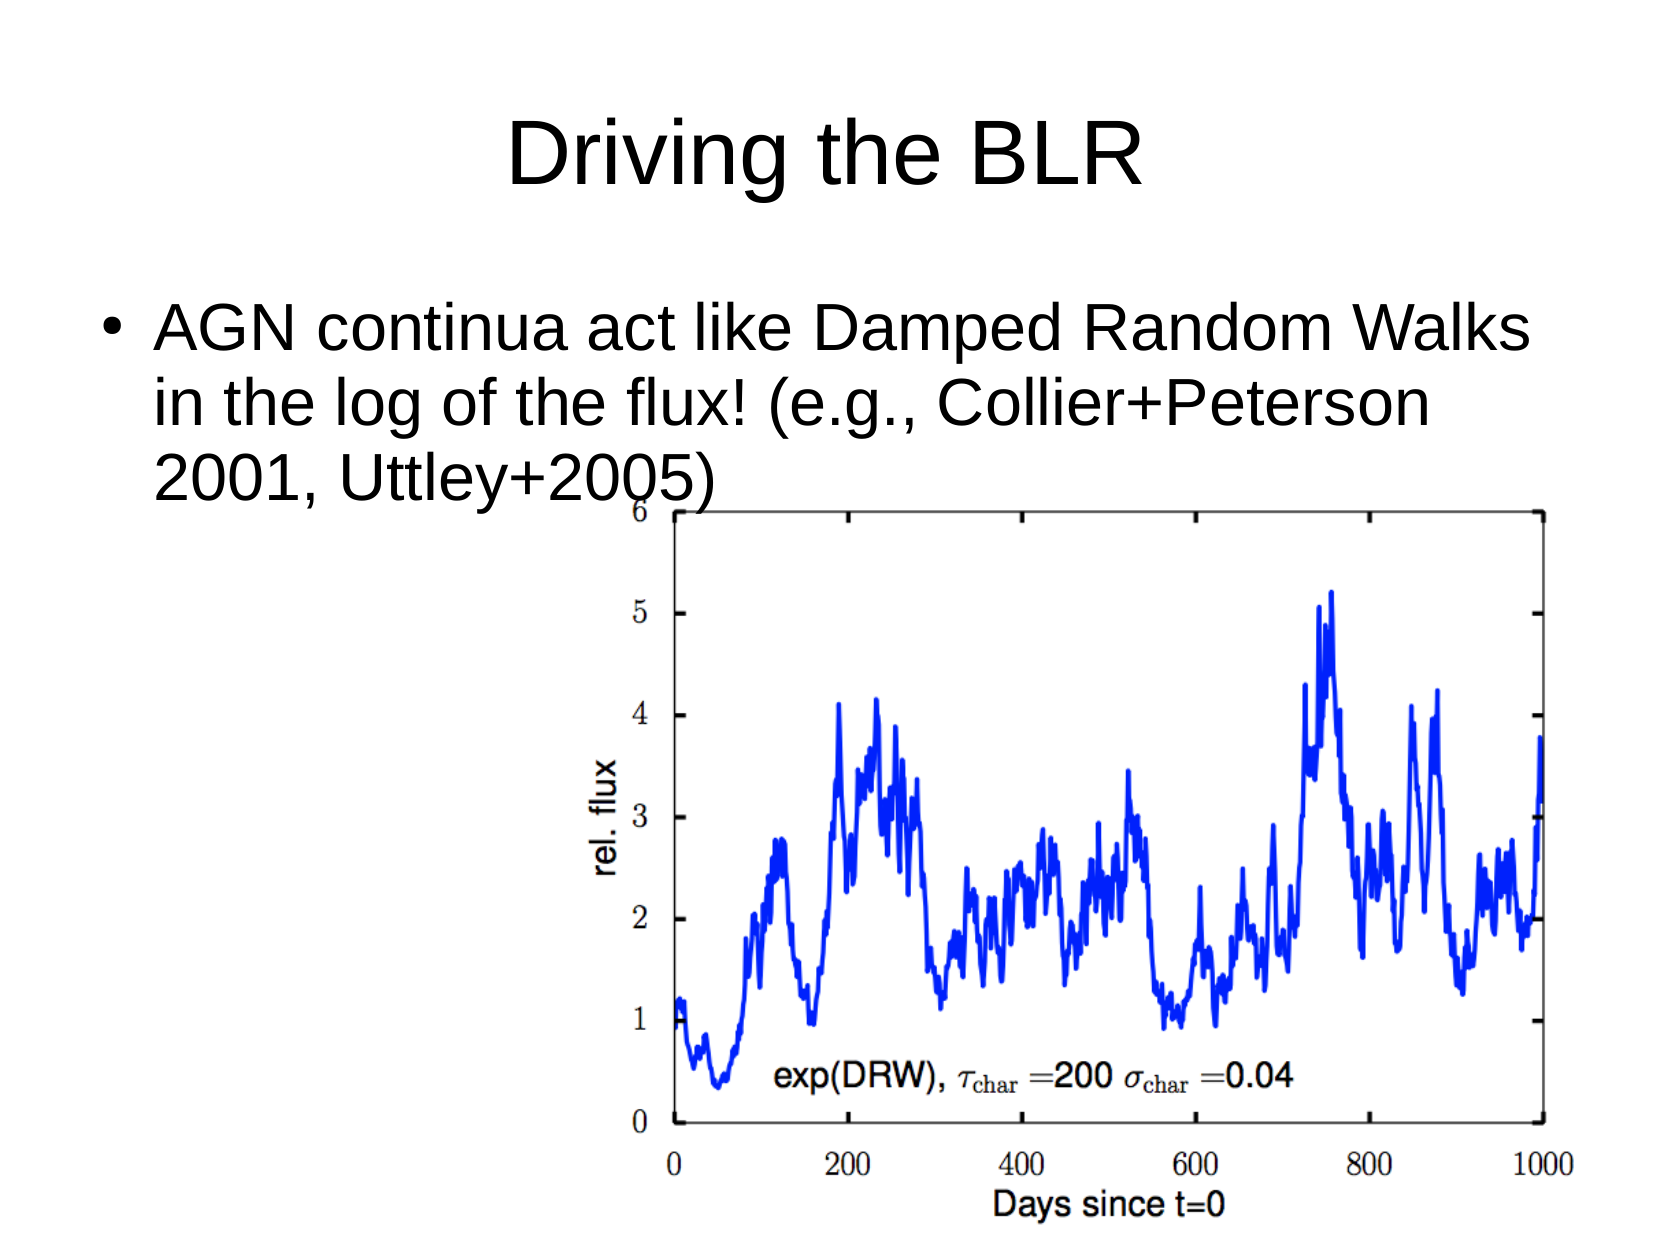

# Driving the BLR
AGN continua act like Damped Random Walks in the log of the flux! (e.g., Collier+Peterson 2001, Uttley+2005)